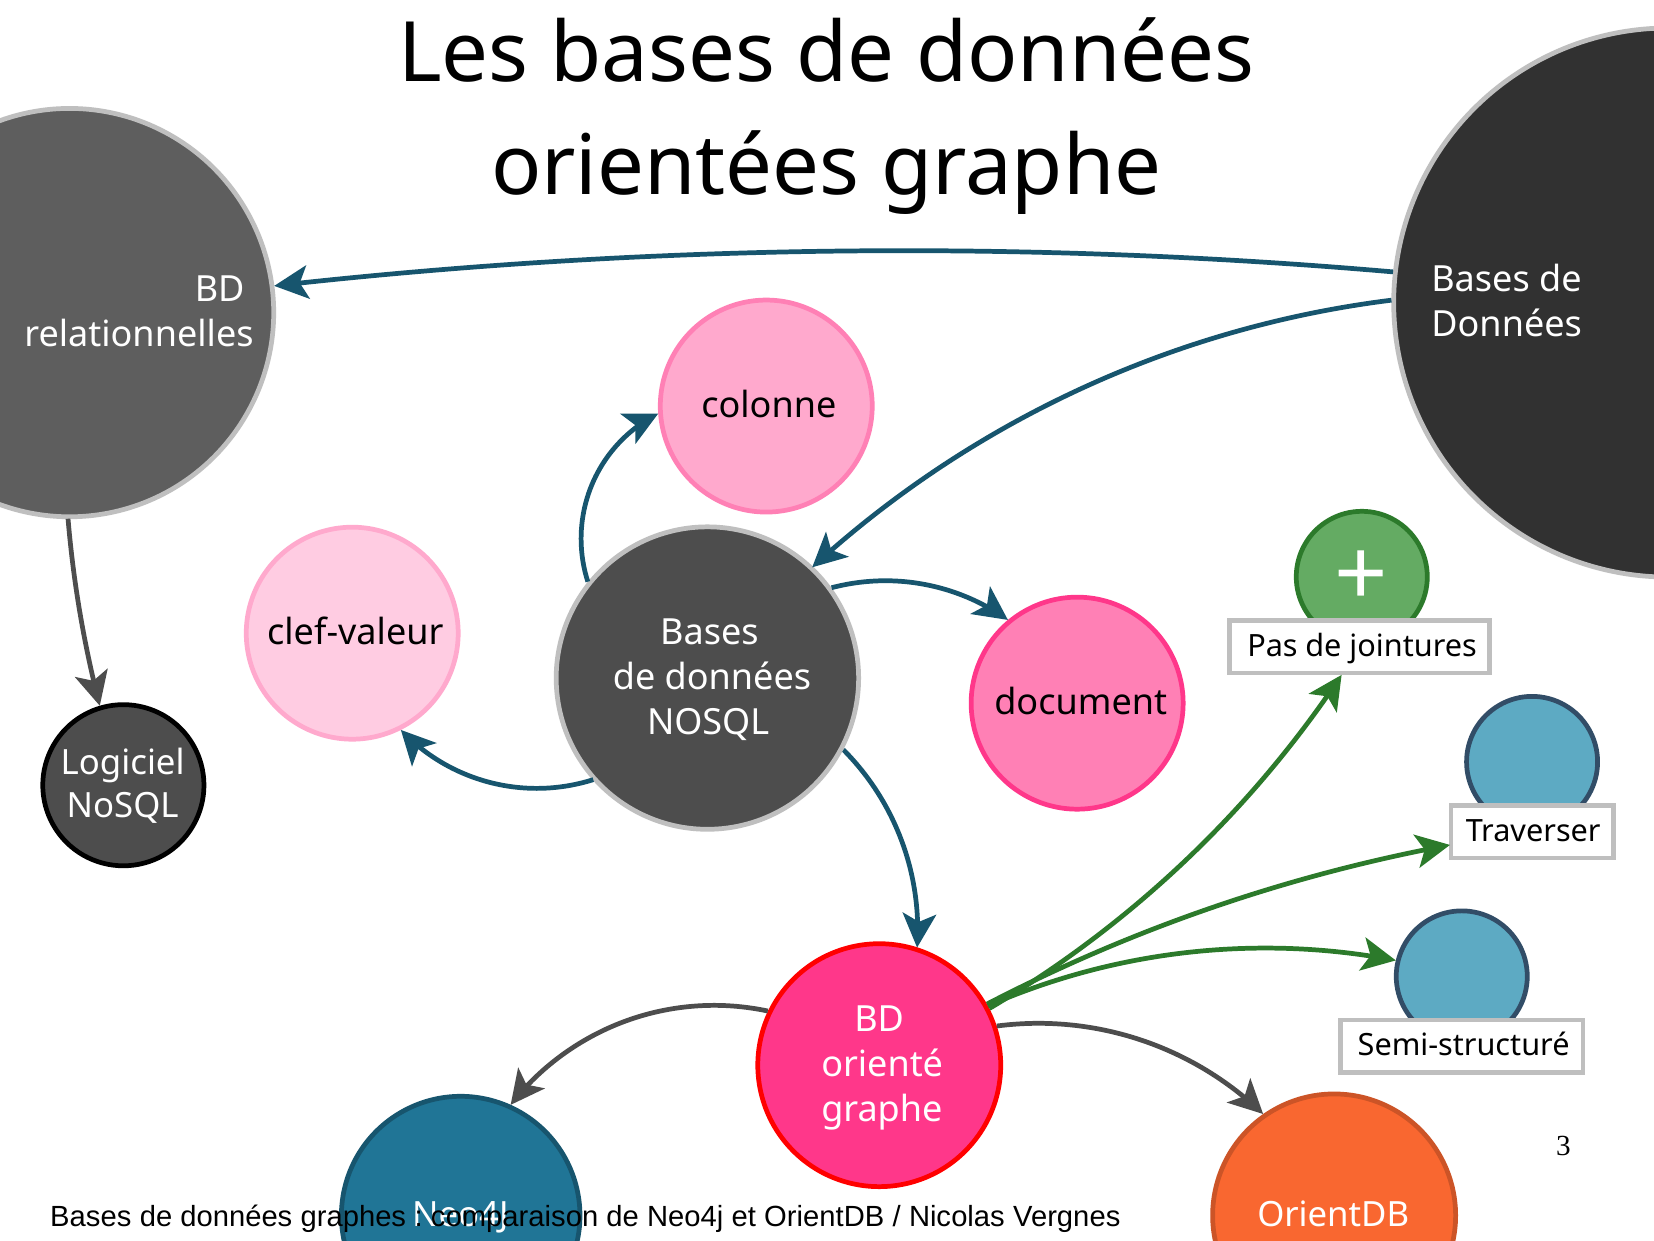

# Les bases de données orientées graphe
3
Bases de données graphes : comparaison de Neo4j et OrientDB / Nicolas Vergnes